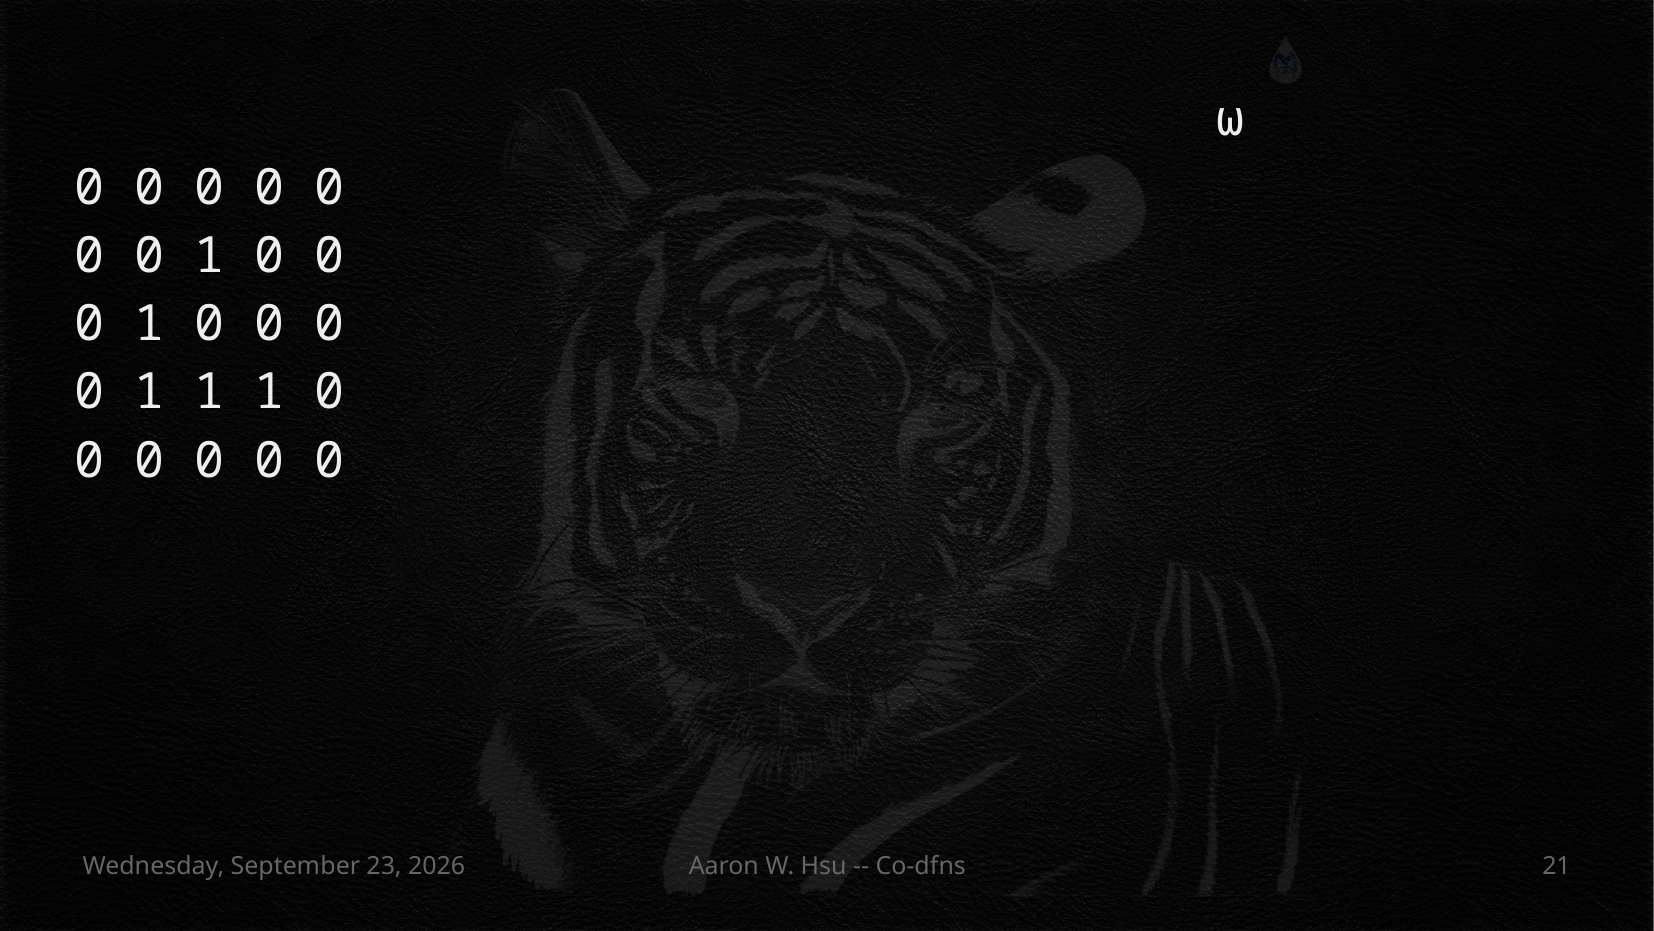

⍵
0 0 0 0 0
0 0 1 0 0
0 1 0 0 0
0 1 1 1 0
0 0 0 0 0
Aaron W. Hsu -- Co-dfns
21